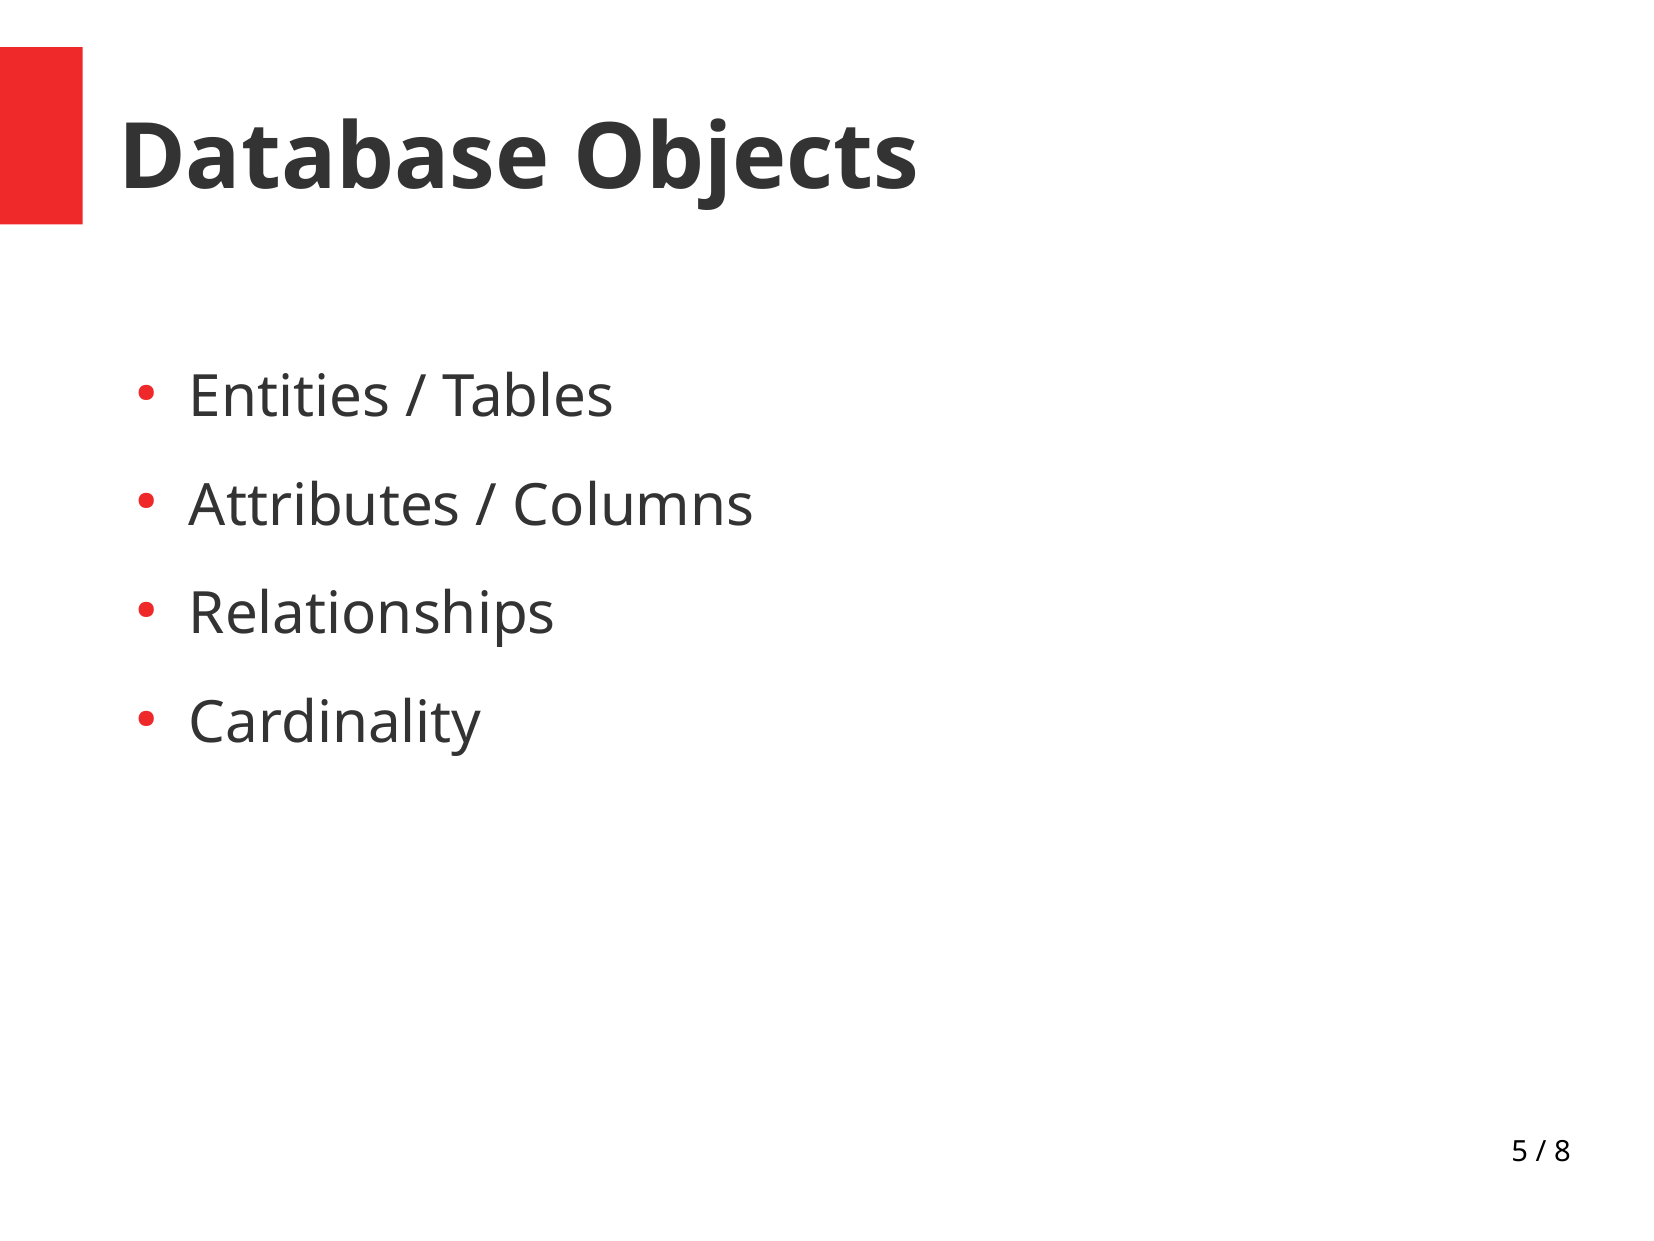

# Database Objects
Entities / Tables
Attributes / Columns
Relationships
Cardinality
5